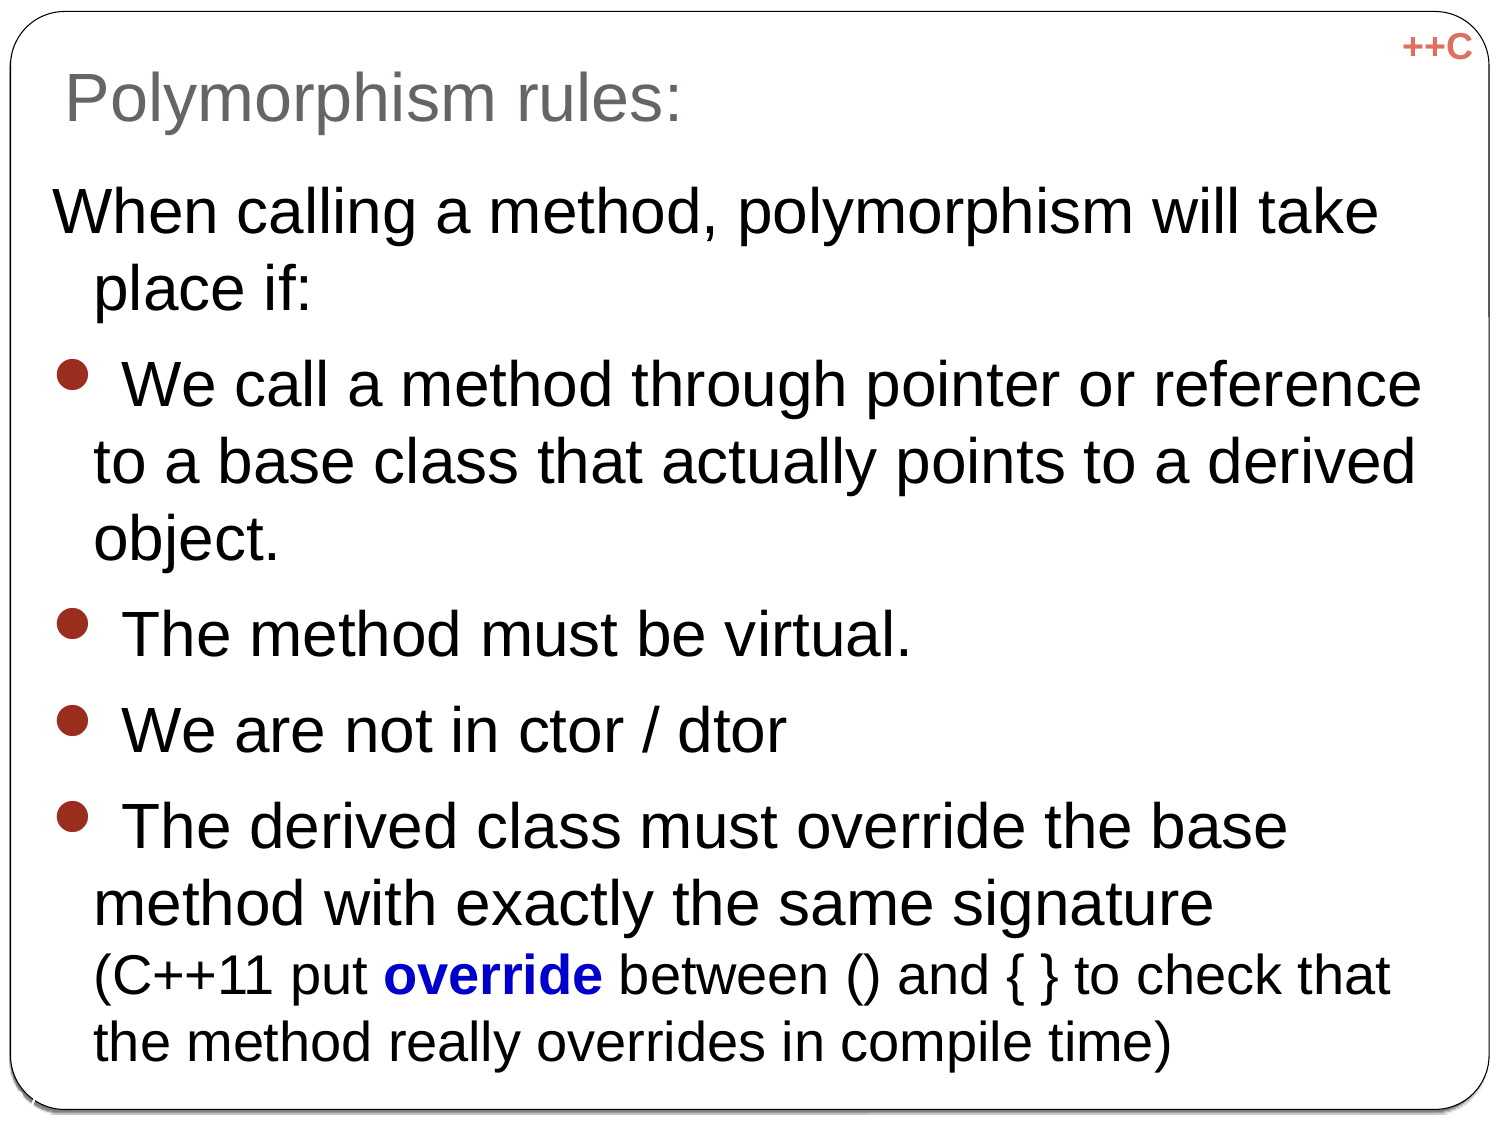

# Polymorphism rules:
When calling a method, polymorphism will take place if:
 We call a method through pointer or reference to a base class that actually points to a derived object.
 The method must be virtual.
 We are not in ctor / dtor
 The derived class must override the base method with exactly the same signature
(C++11 put override between () and { } to check that the method really overrides in compile time)